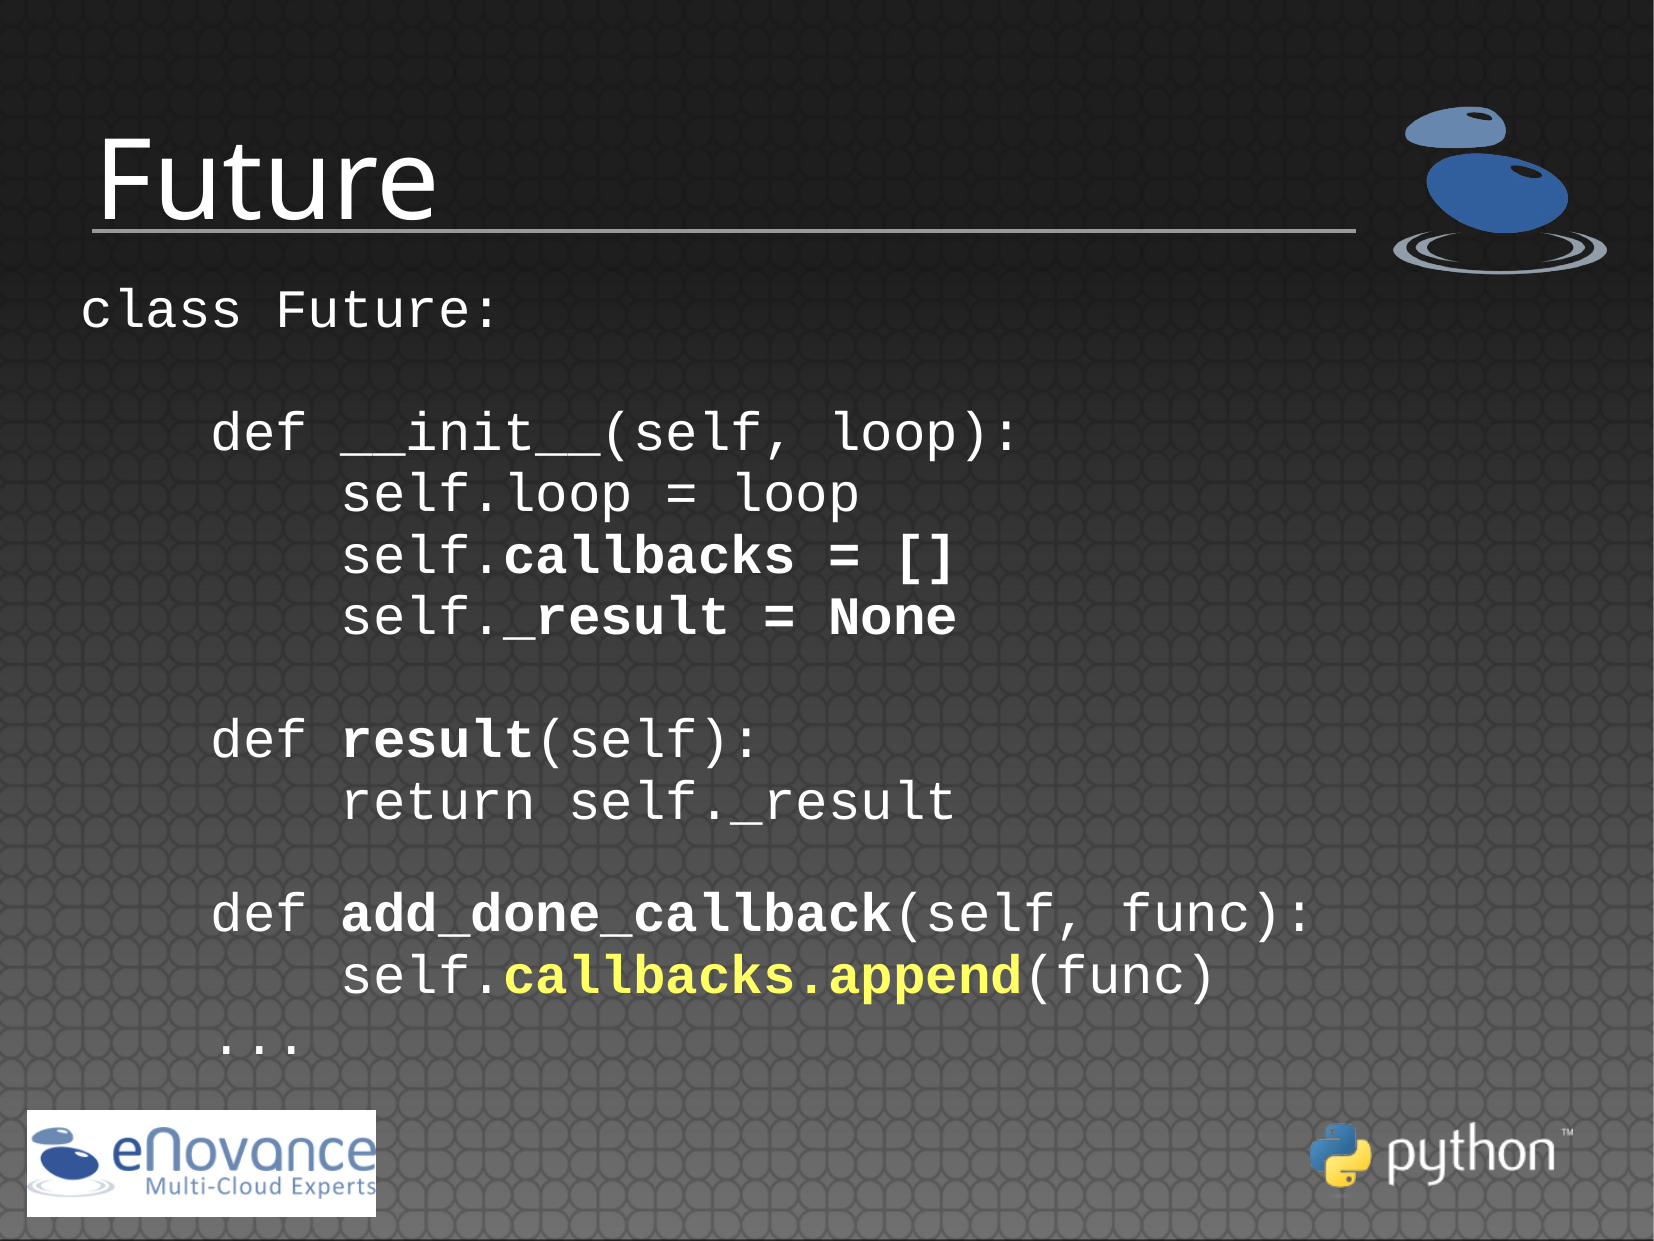

# Future
class Future:
 def __init__(self, loop):
 self.loop = loop
 self.callbacks = []
 self._result = None
 def result(self):
 return self._result
 def add_done_callback(self, func):
 self.callbacks.append(func)
 ...